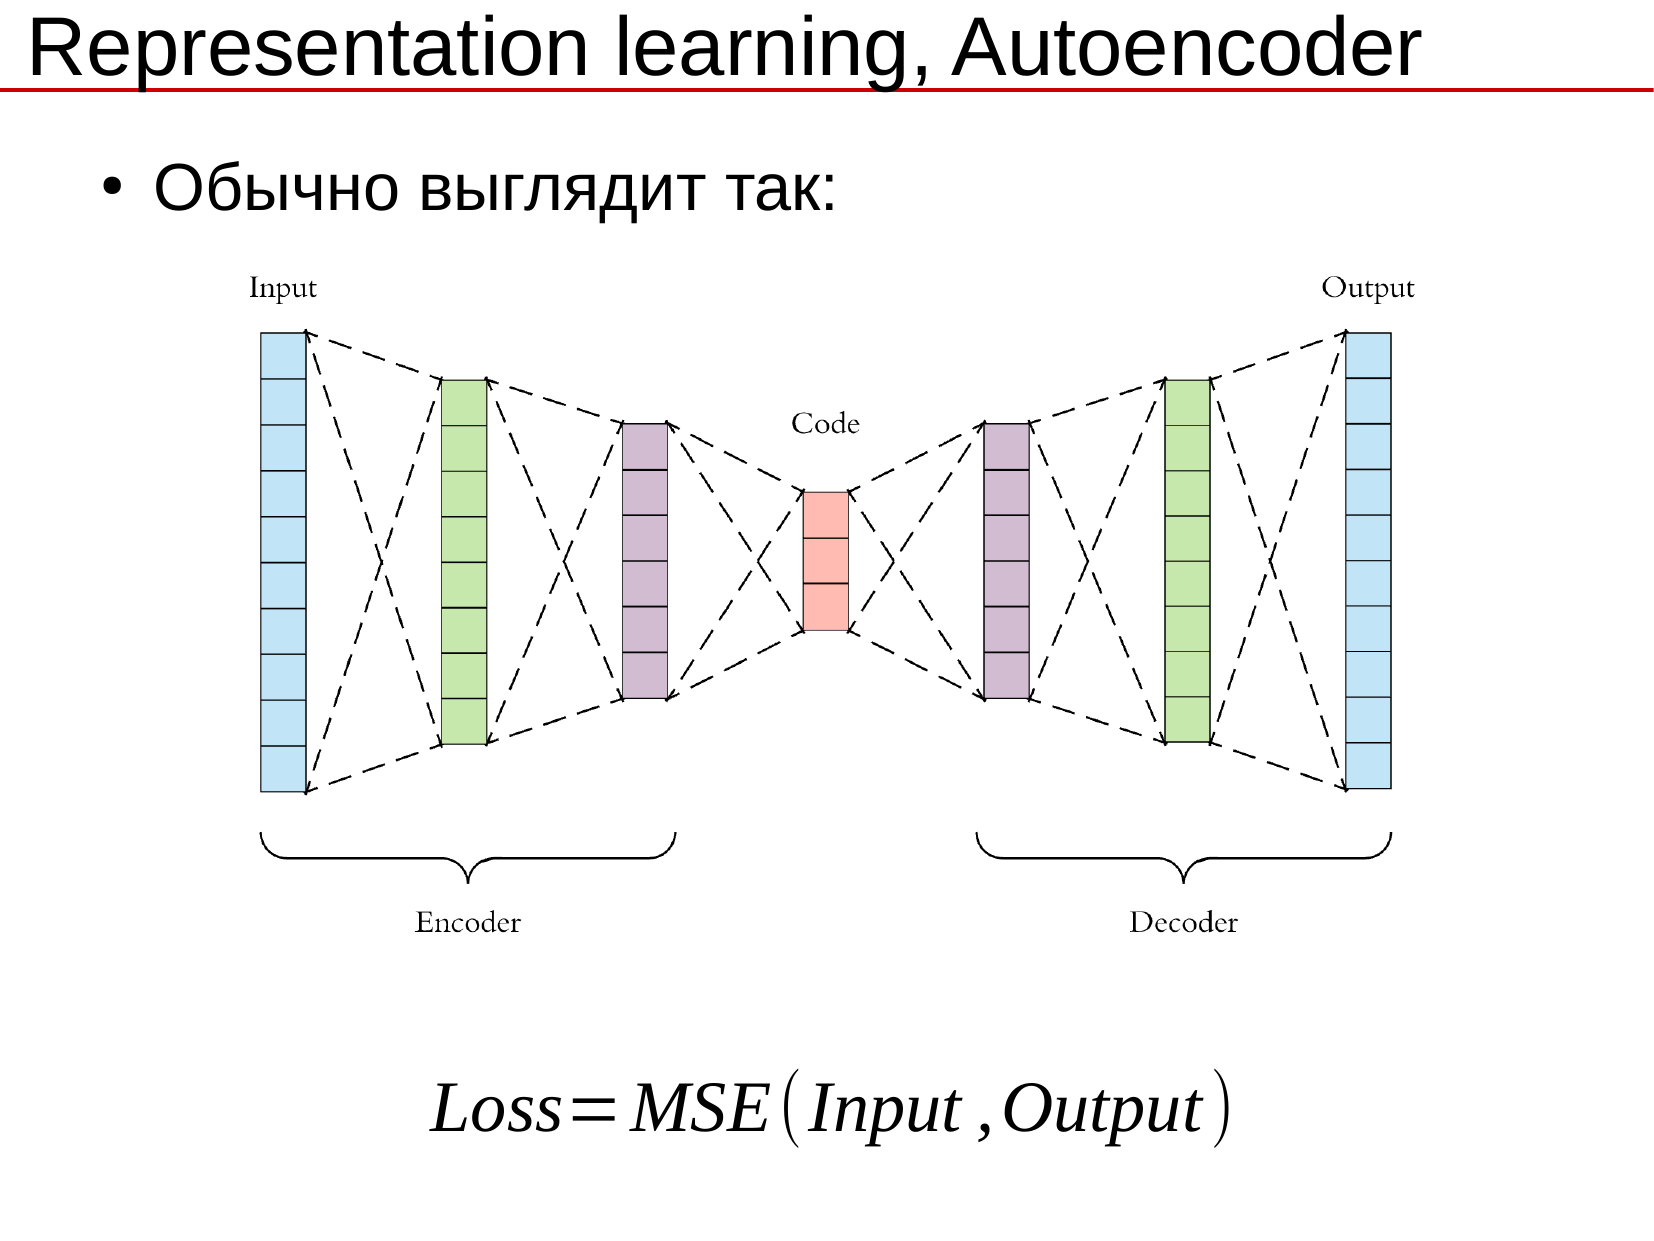

# Representation learning, Autoencoder
Обычно выглядит так: